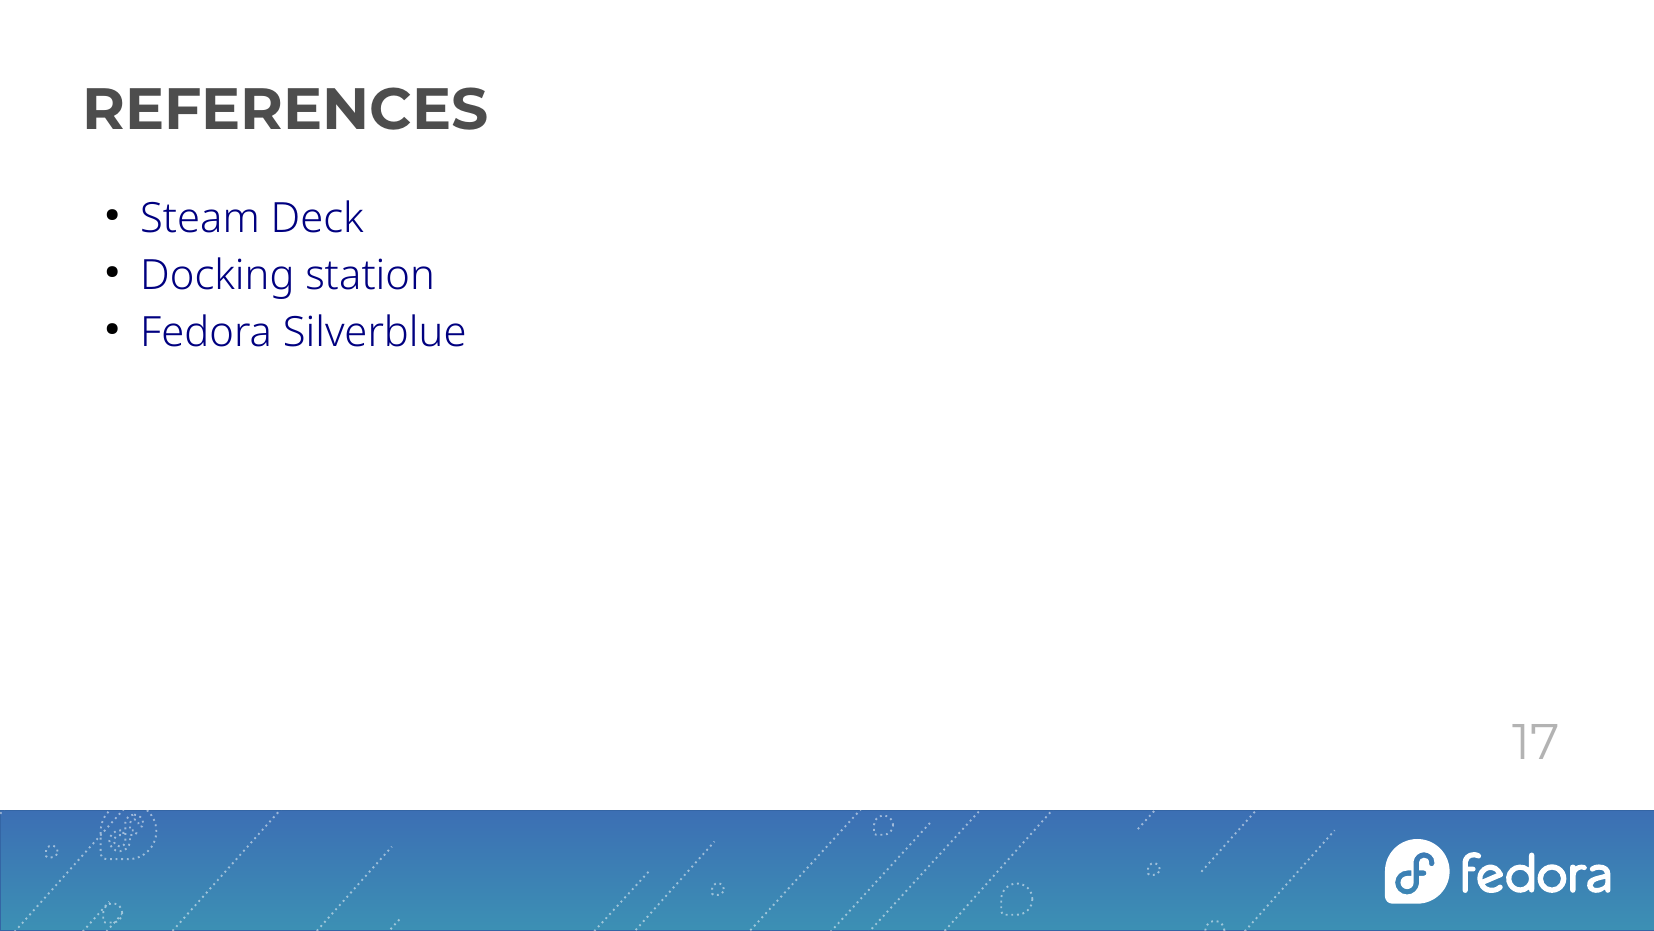

# References
Steam Deck
Docking station
Fedora Silverblue
17